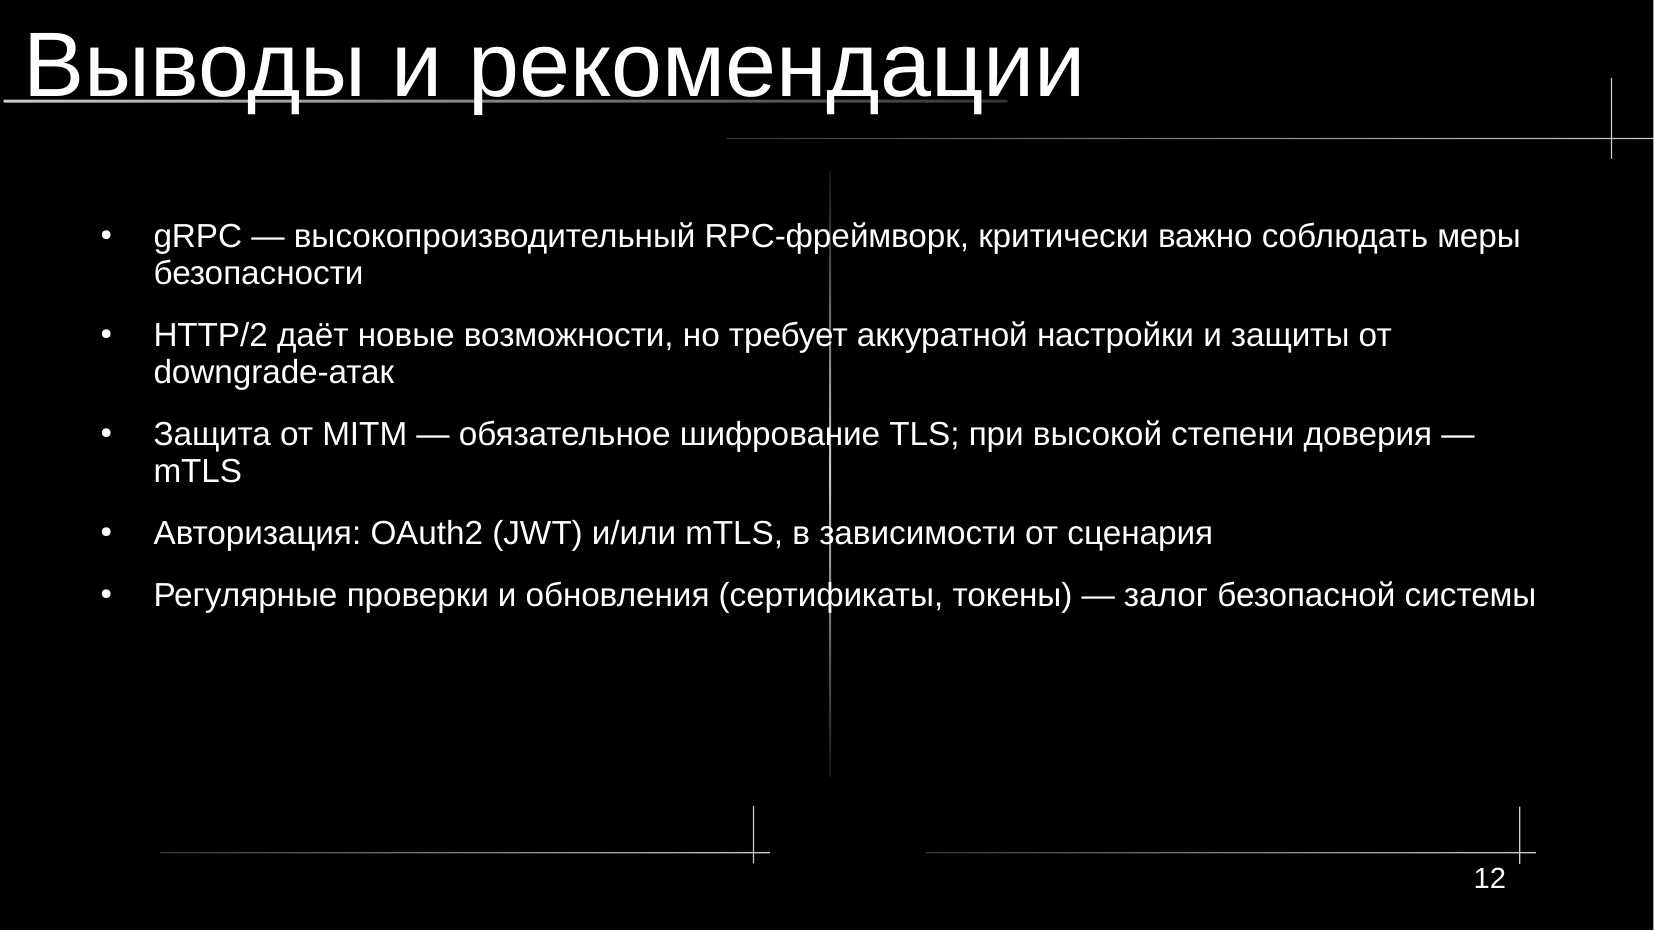

# Выводы и рекомендации
gRPC — высокопроизводительный RPC-фреймворк, критически важно соблюдать меры безопасности
HTTP/2 даёт новые возможности, но требует аккуратной настройки и защиты от downgrade-атак
Защита от MITM — обязательное шифрование TLS; при высокой степени доверия — mTLS
Авторизация: OAuth2 (JWT) и/или mTLS, в зависимости от сценария
Регулярные проверки и обновления (сертификаты, токены) — залог безопасной системы
12